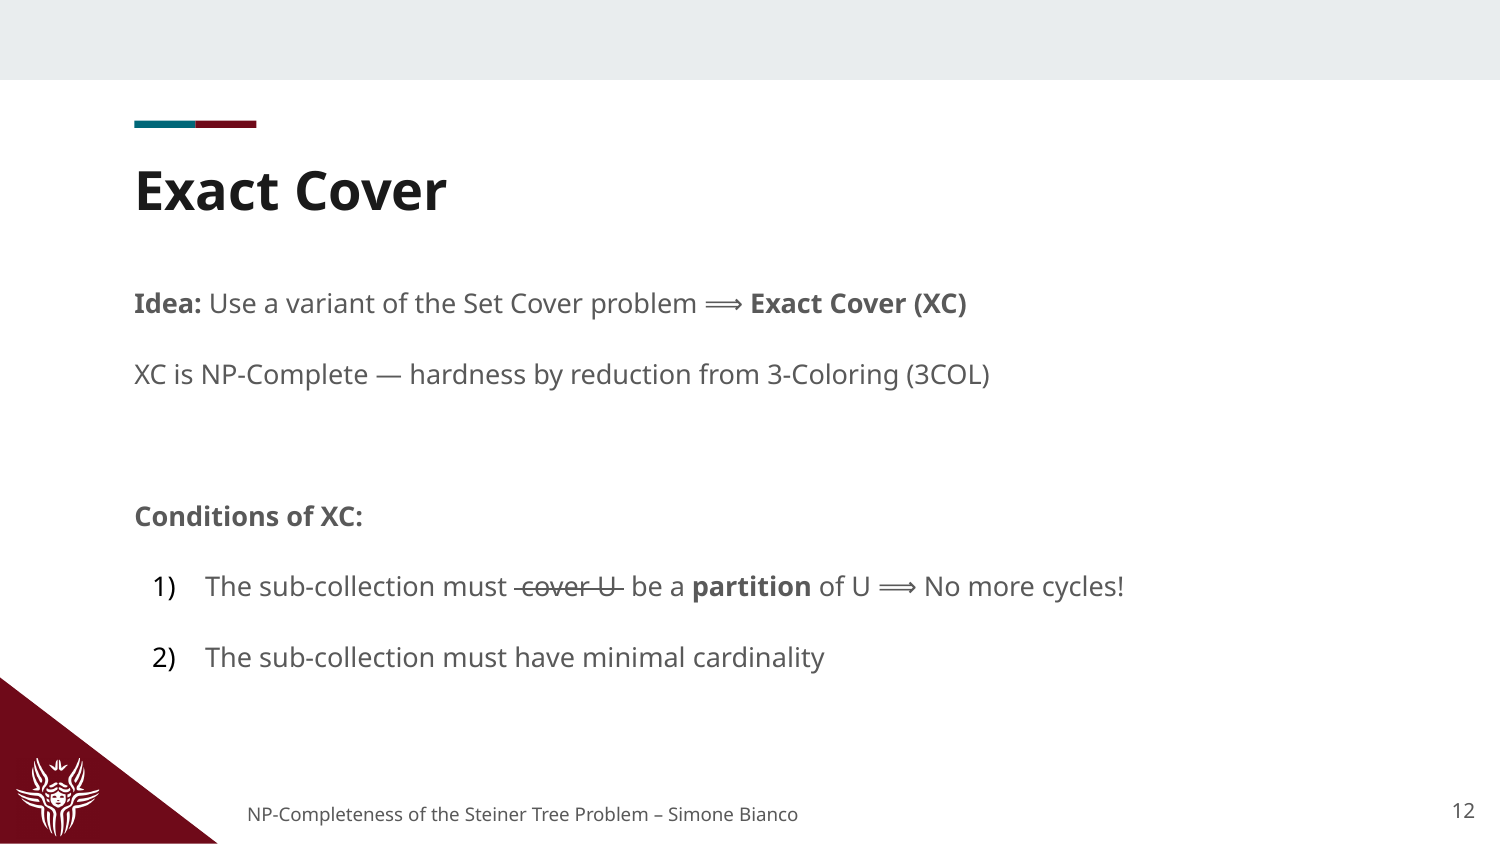

# Exact Cover
Idea: Use a variant of the Set Cover problem ⟹ Exact Cover (XC)
XC is NP-Complete — hardness by reduction from 3-Coloring (3COL)
Conditions of XC:
The sub-collection must cover U be a partition of U ⟹ No more cycles!
The sub-collection must have minimal cardinality
NP-Completeness of the Steiner Tree Problem – Simone Bianco